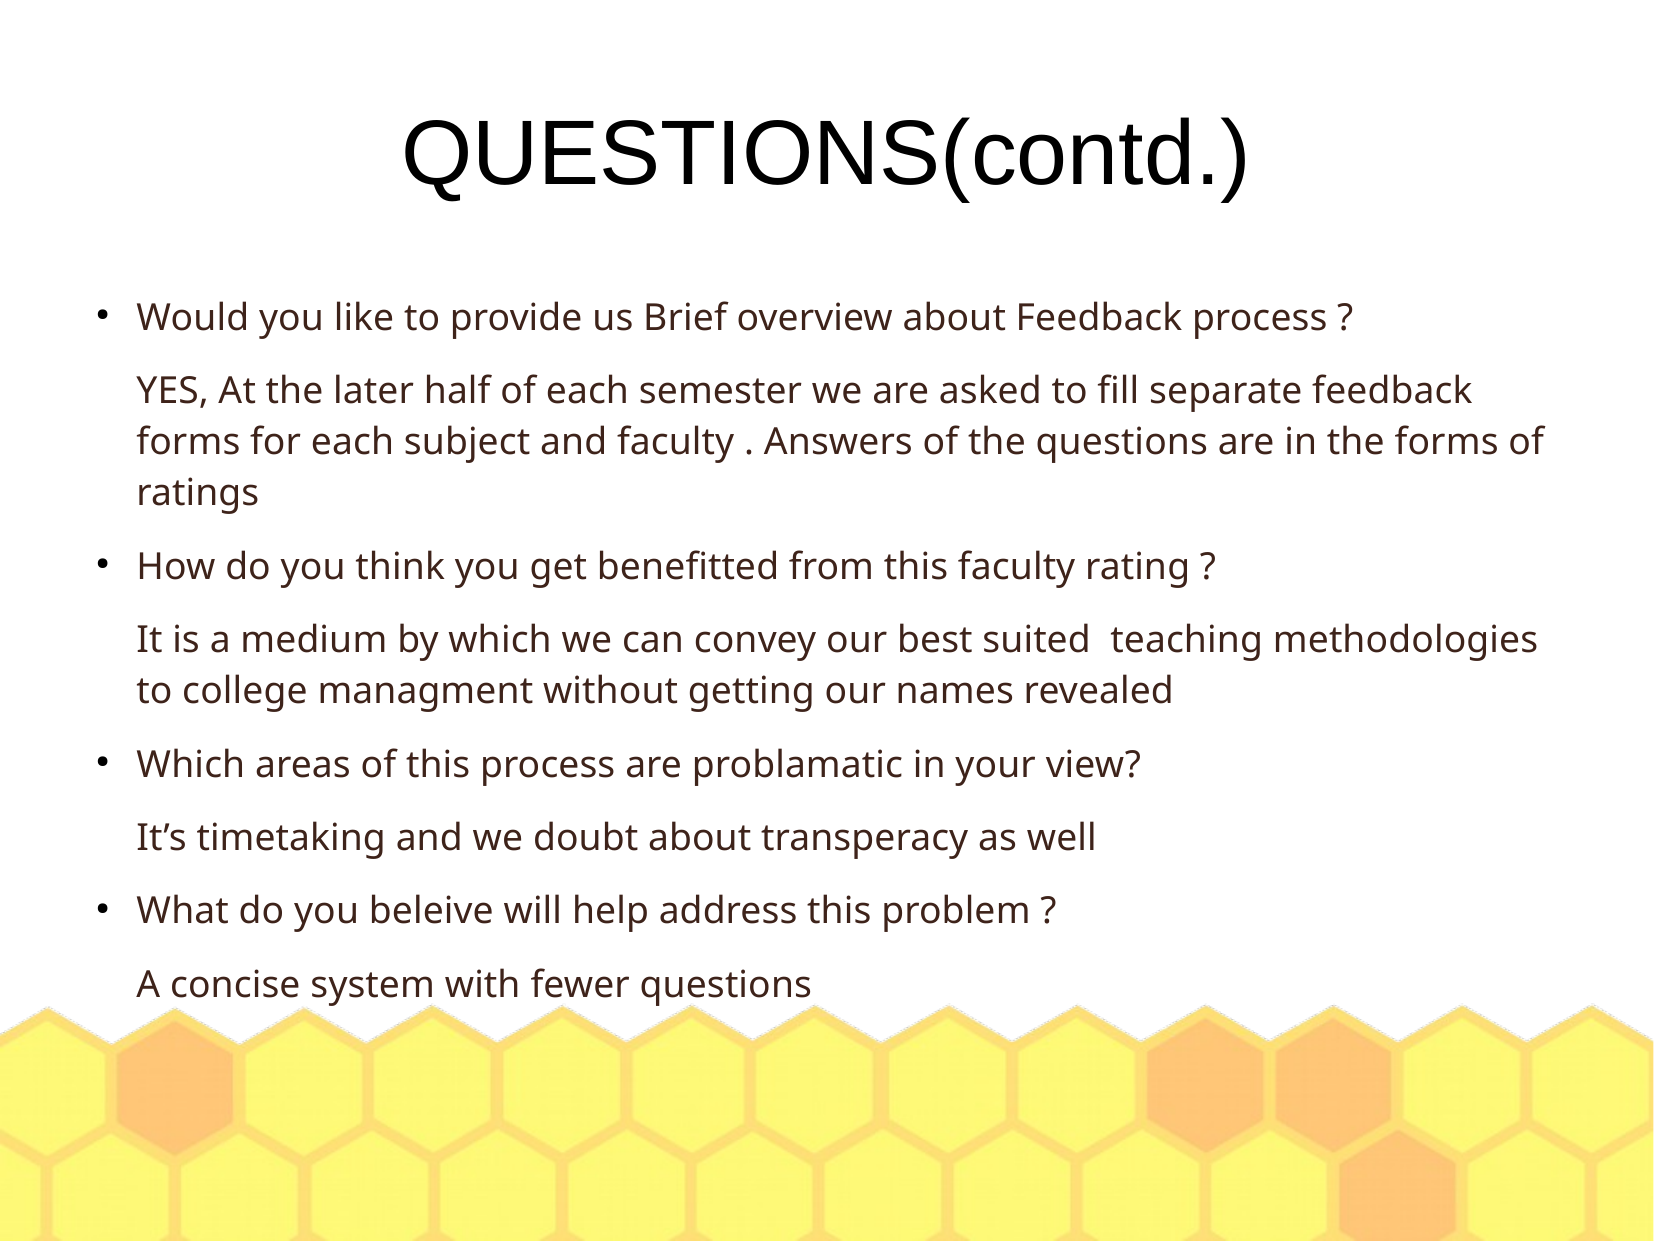

# QUESTIONS(contd.)
Would you like to provide us Brief overview about Feedback process ?
YES, At the later half of each semester we are asked to fill separate feedback forms for each subject and faculty . Answers of the questions are in the forms of ratings
How do you think you get benefitted from this faculty rating ?
It is a medium by which we can convey our best suited teaching methodologies to college managment without getting our names revealed
Which areas of this process are problamatic in your view?
It’s timetaking and we doubt about transperacy as well
What do you beleive will help address this problem ?
A concise system with fewer questions